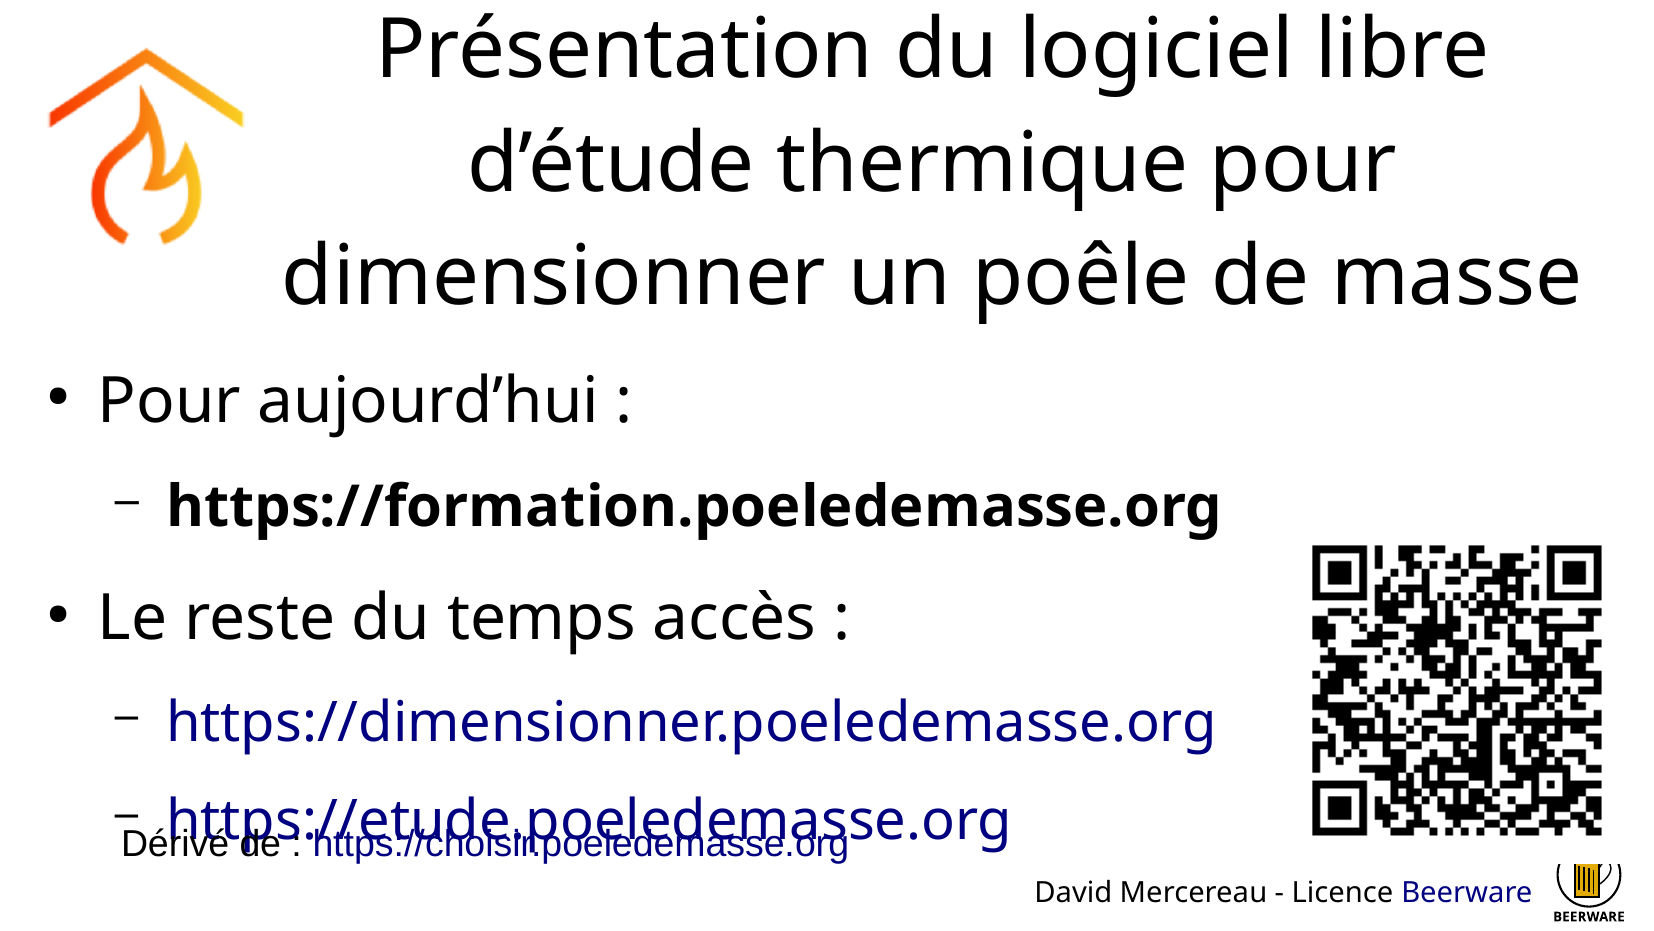

# Présentation du logiciel libre d’étude thermique pour dimensionner un poêle de masse
Pour aujourd’hui :
https://formation.poeledemasse.org
Le reste du temps accès :
https://dimensionner.poeledemasse.org
https://etude.poeledemasse.org
Dérivé de : https://choisir.poeledemasse.org